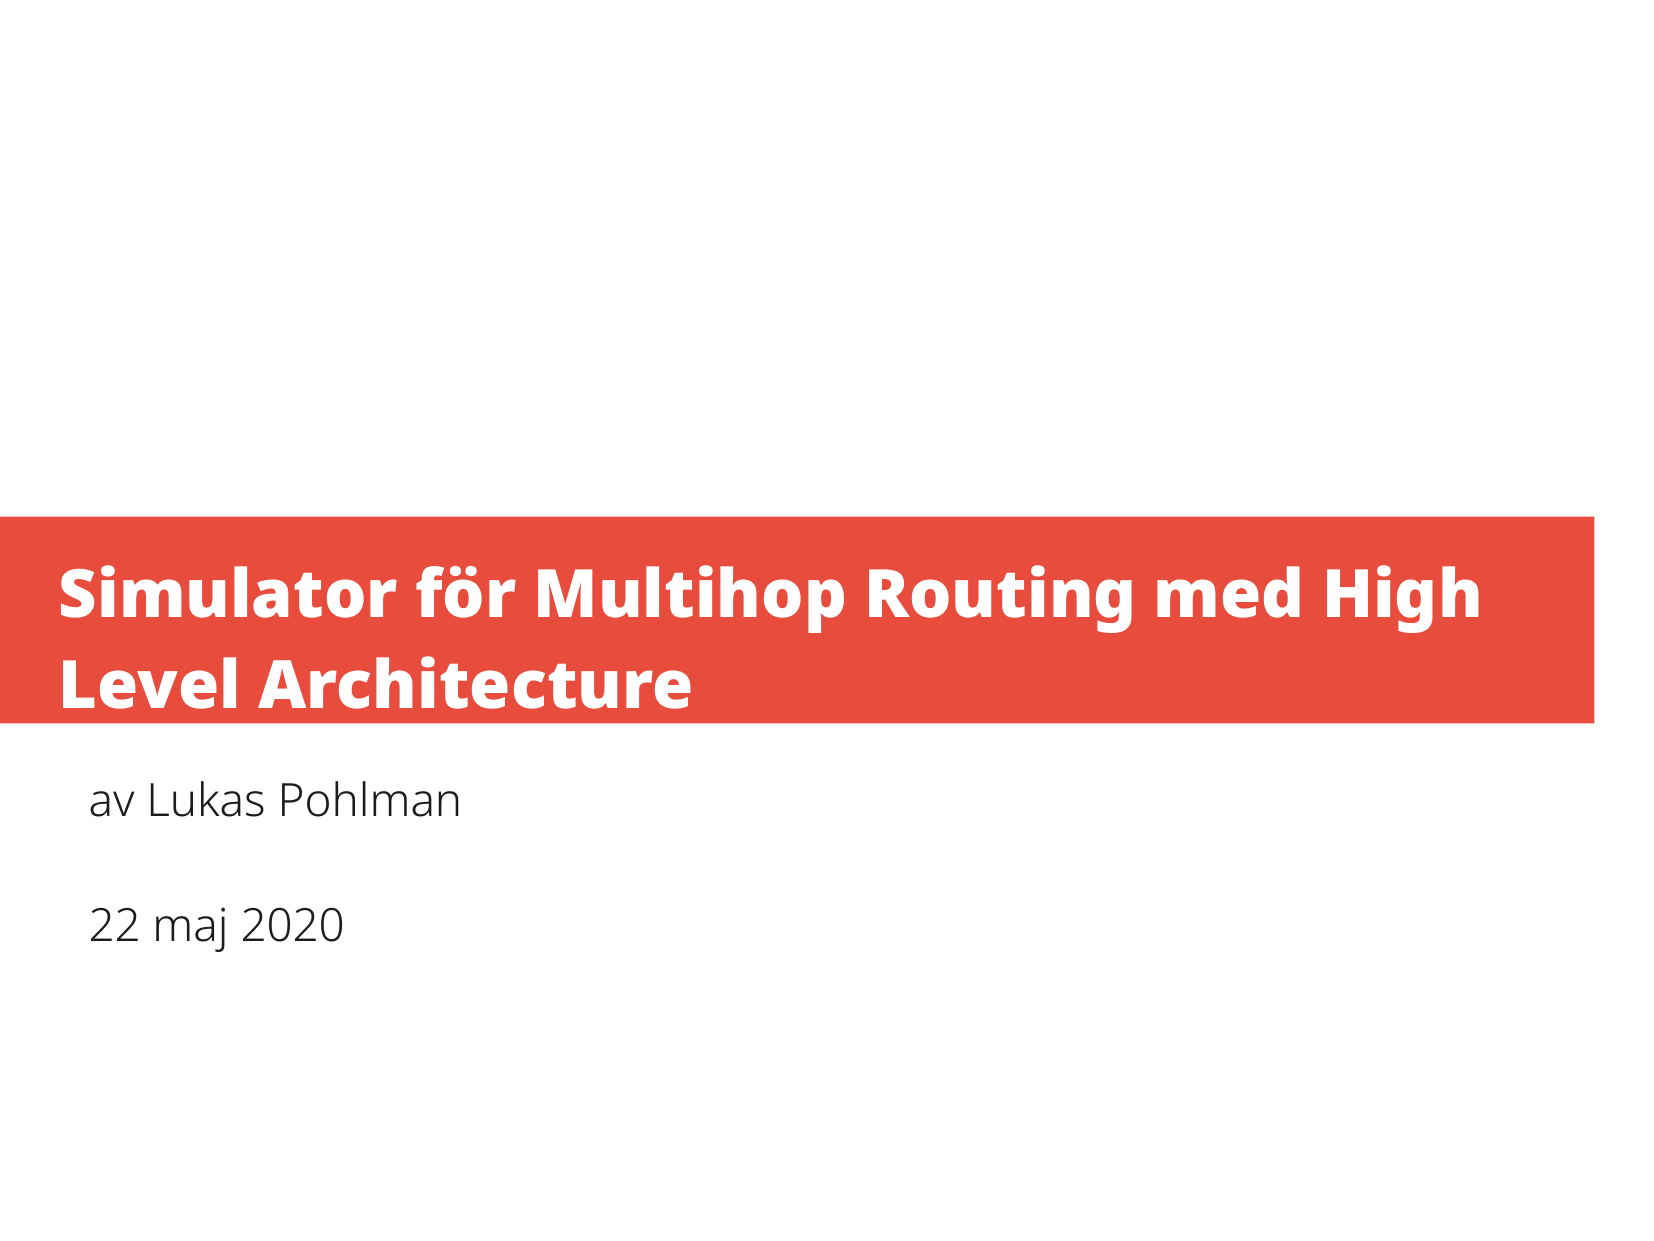

# Simulator för Multihop Routing med High Level Architecture
av Lukas Pohlman
22 maj 2020